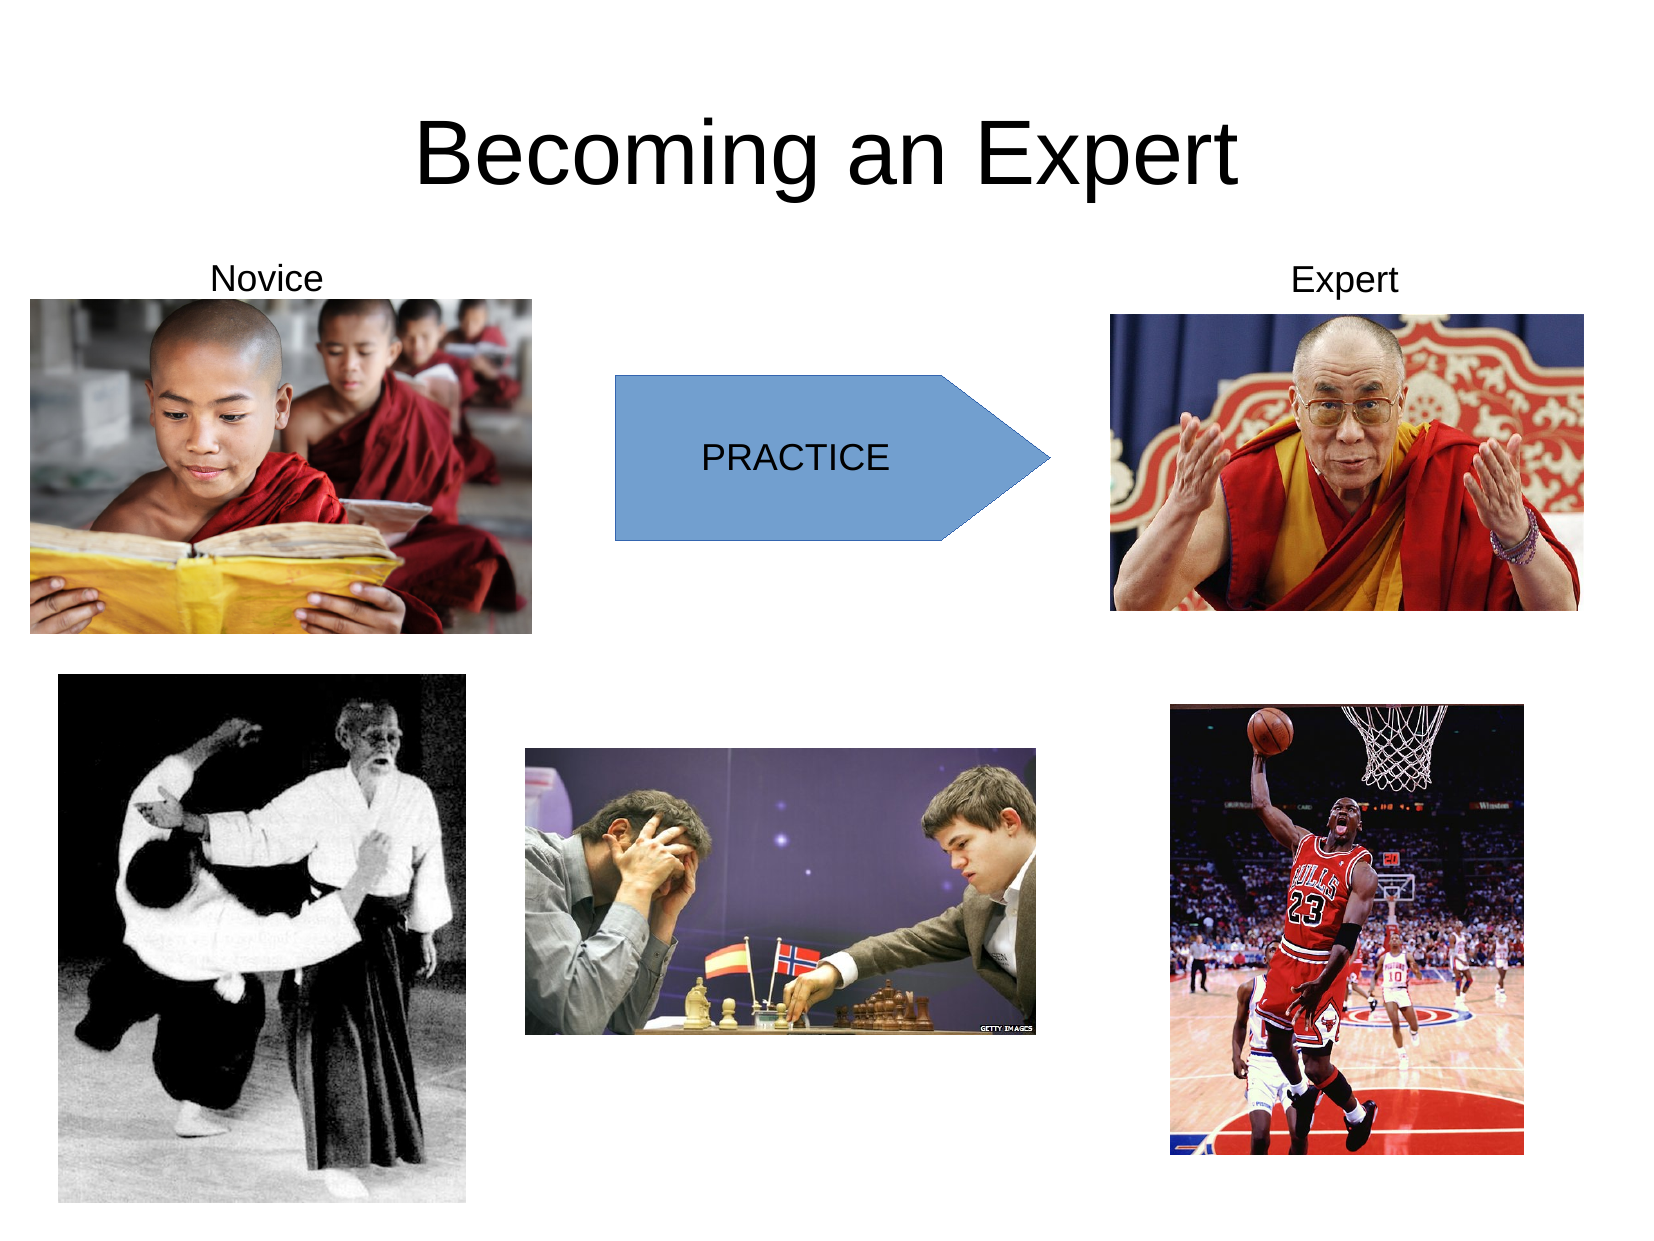

# Becoming an Expert
Novice
Expert
PRACTICE